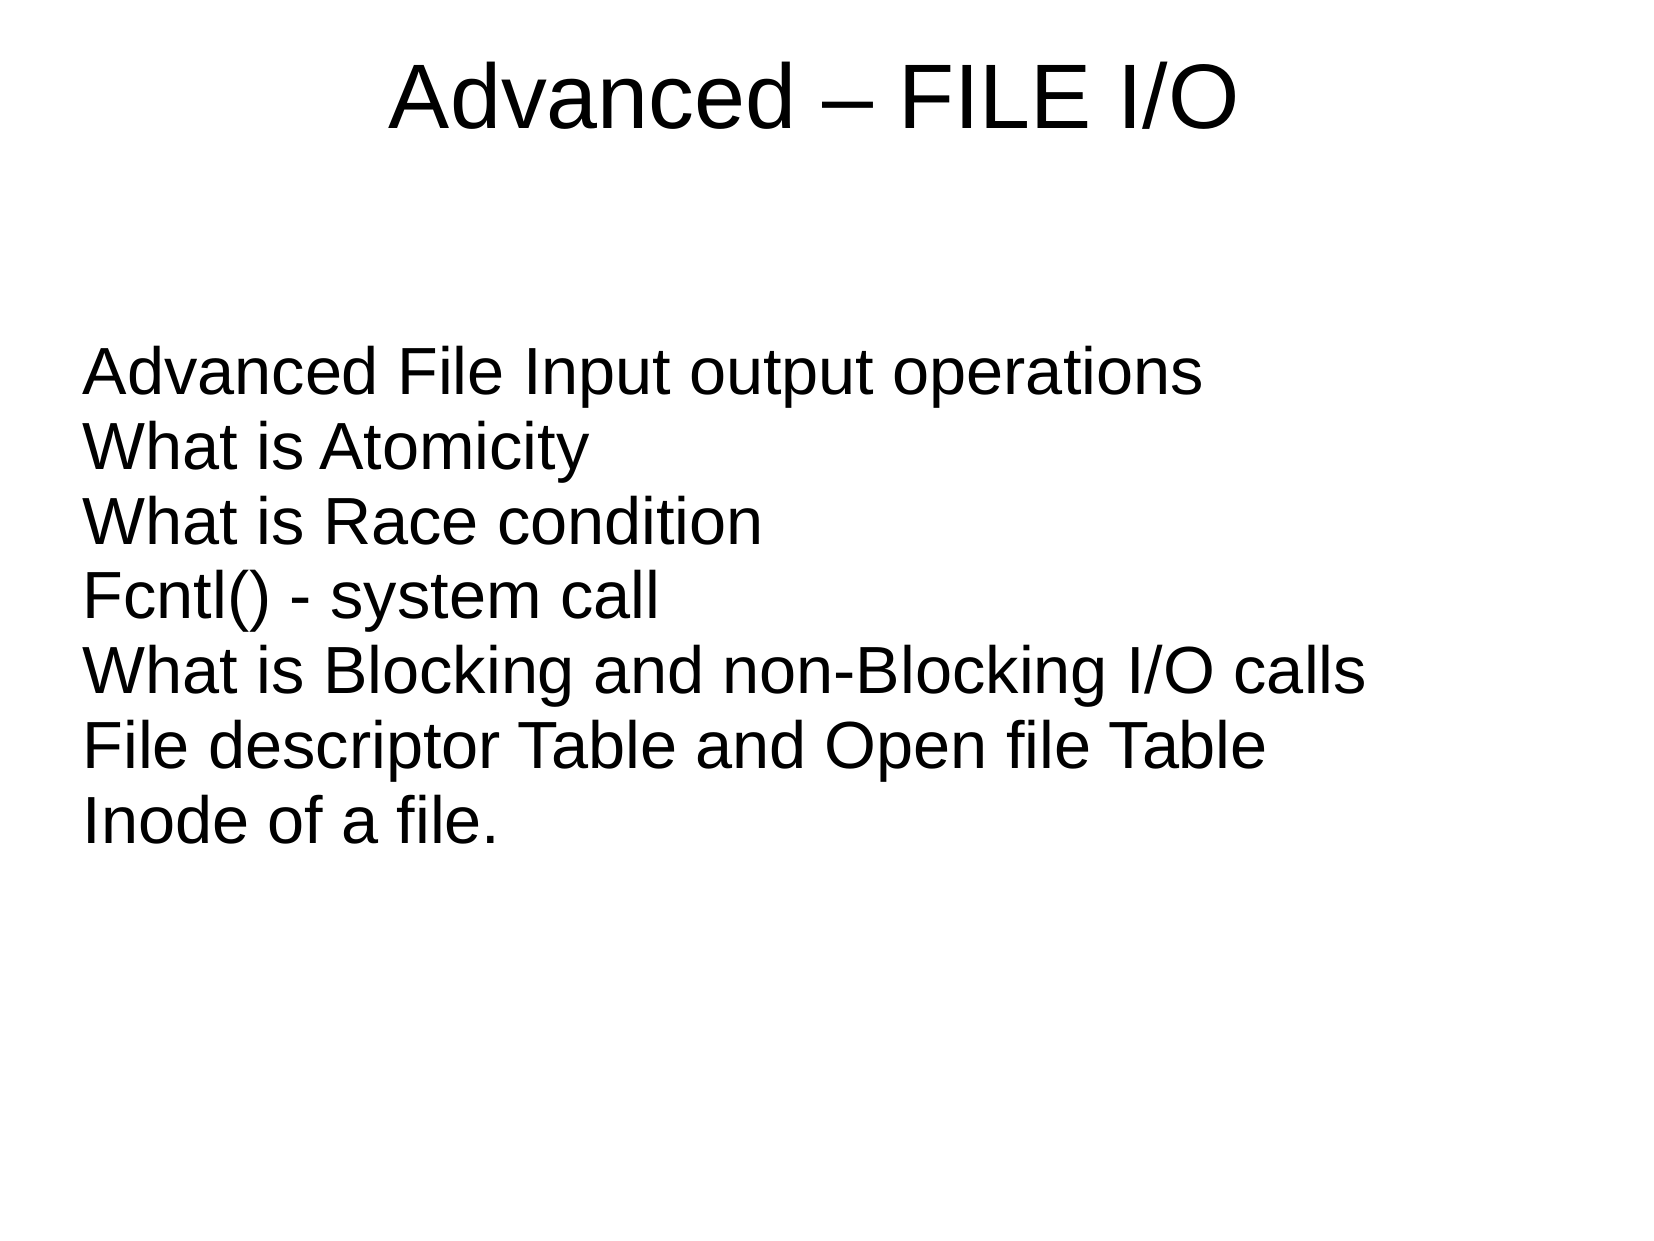

# Advanced – FILE I/O
Advanced File Input output operations
What is Atomicity
What is Race condition
Fcntl() - system call
What is Blocking and non-Blocking I/O calls
File descriptor Table and Open file Table
Inode of a file.